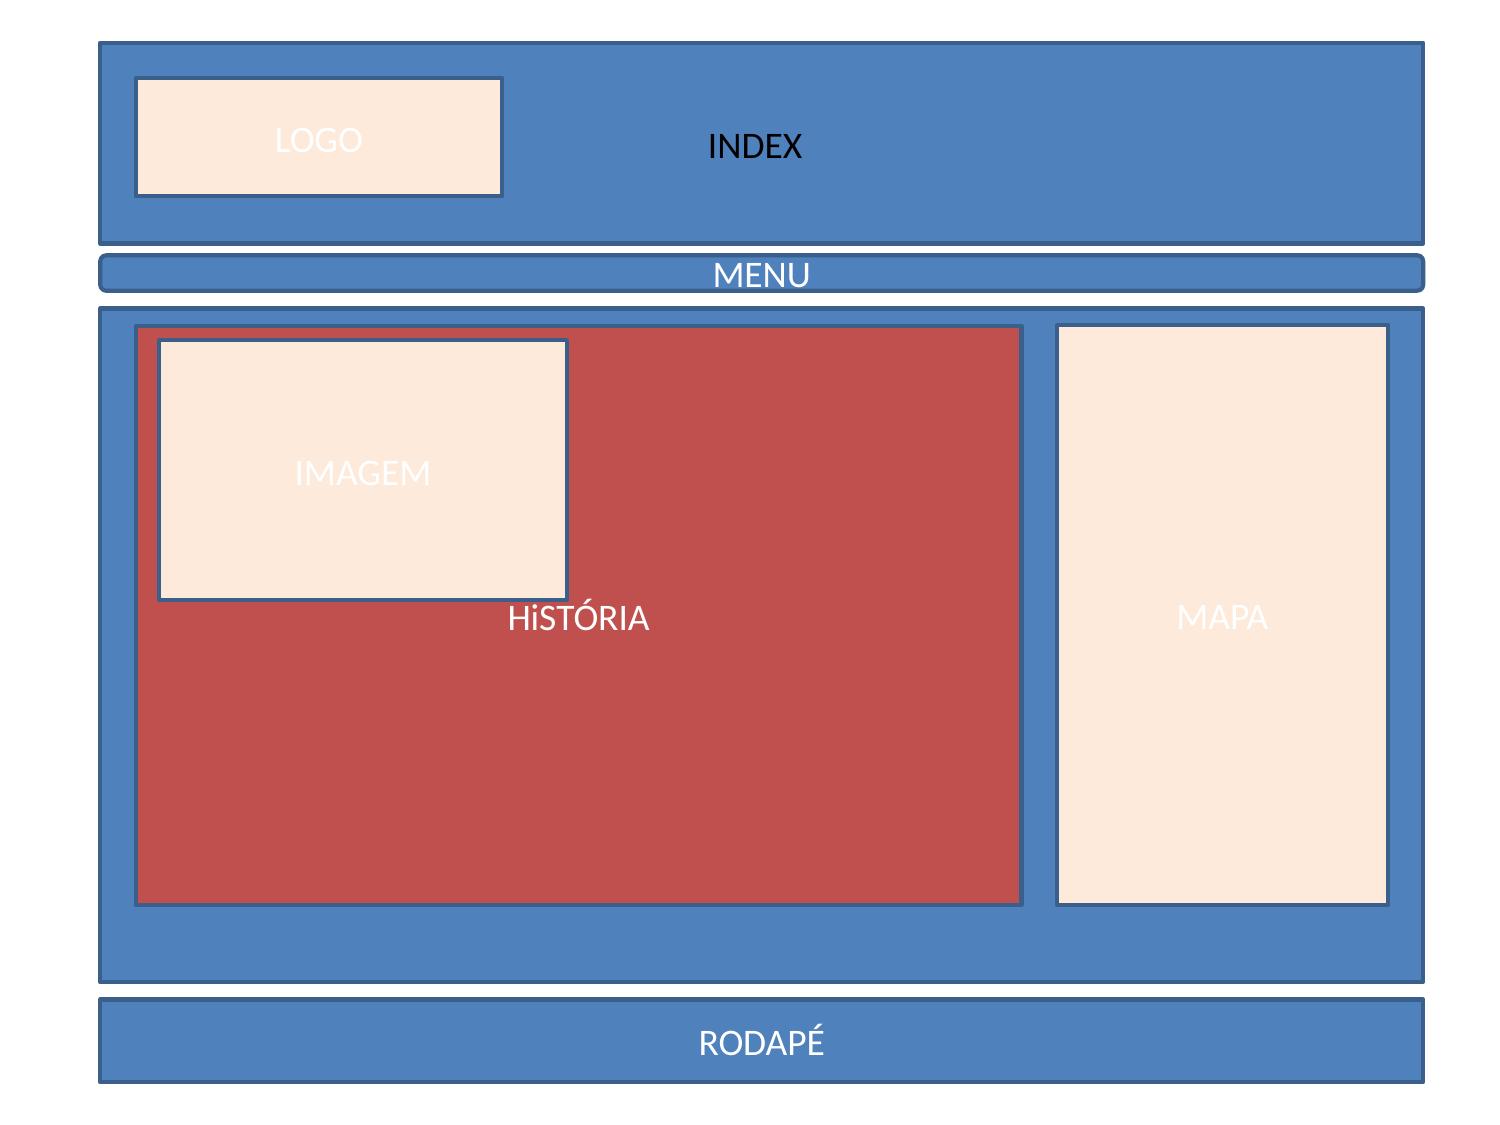

LOGO
INDEX
MENU
MAPA
HiSTÓRIA
IMAGEM
RODAPÉ